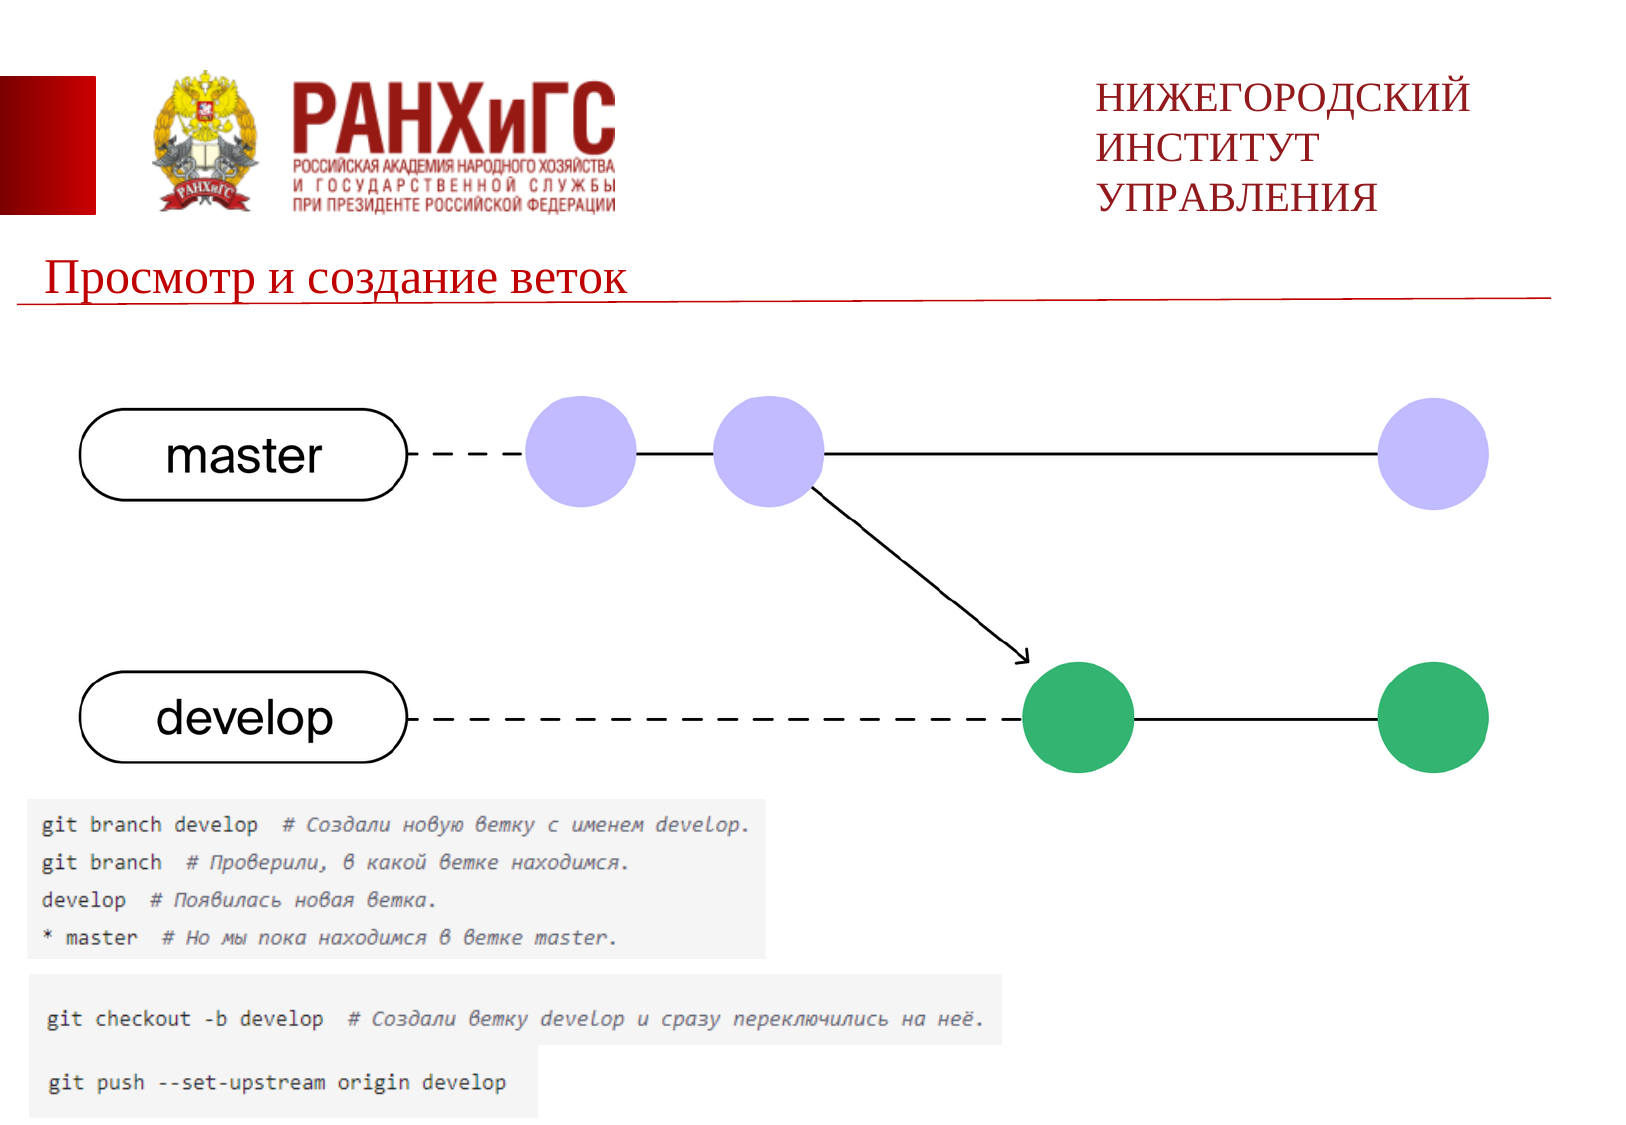

НИЖЕГОРОДСКИЙ
ИНСТИТУТ
УПРАВЛЕНИЯ
Просмотр и создание веток